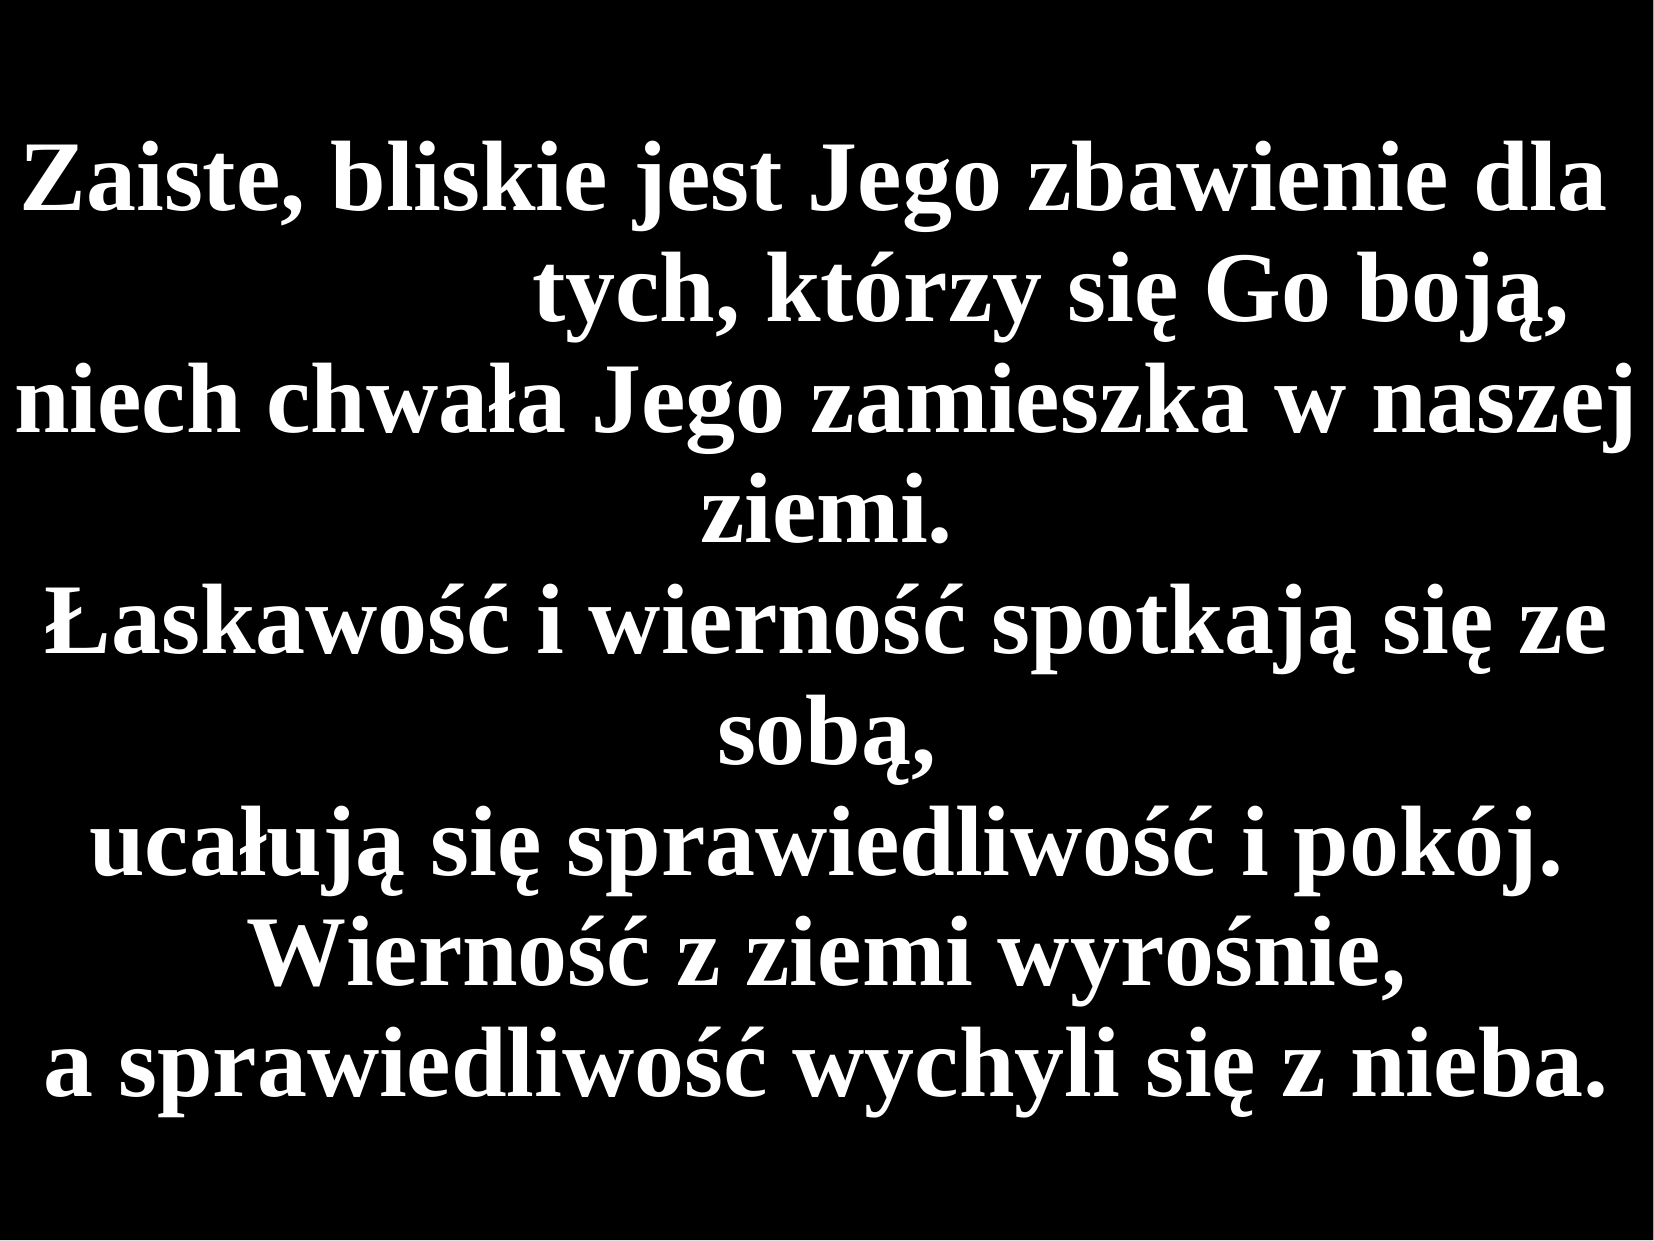

# Zaiste, bliskie jest Jego zbawienie dla tych, którzy się Go boją, niech chwała Jego zamieszka w naszej ziemi. Łaskawość i wierność spotkają się ze sobą, ucałują się sprawiedliwość i pokój. Wierność z ziemi wyrośnie, a sprawiedliwość wychyli się z nieba.